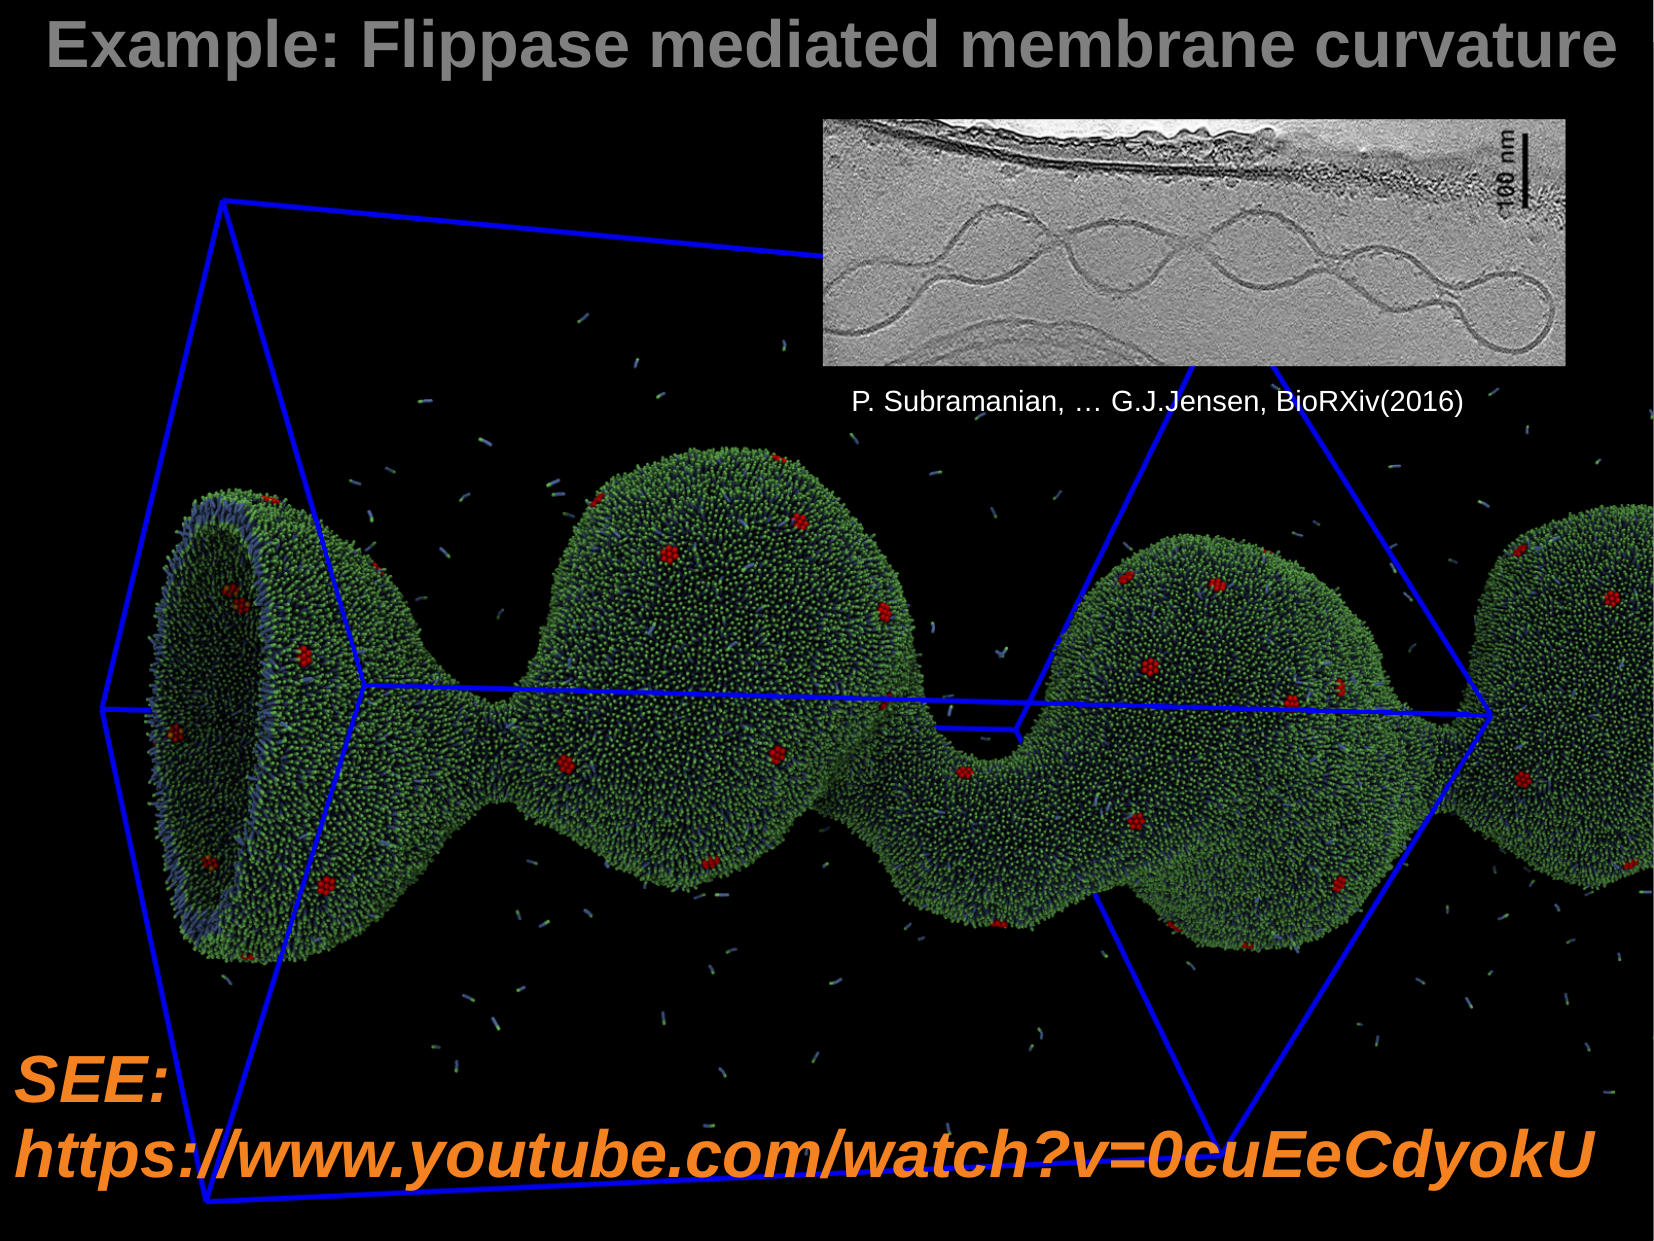

Example: Flippase mediated membrane curvature
P. Subramanian, … G.J.Jensen, BioRXiv(2016)
SEE:
https://www.youtube.com/watch?v=0cuEeCdyokU